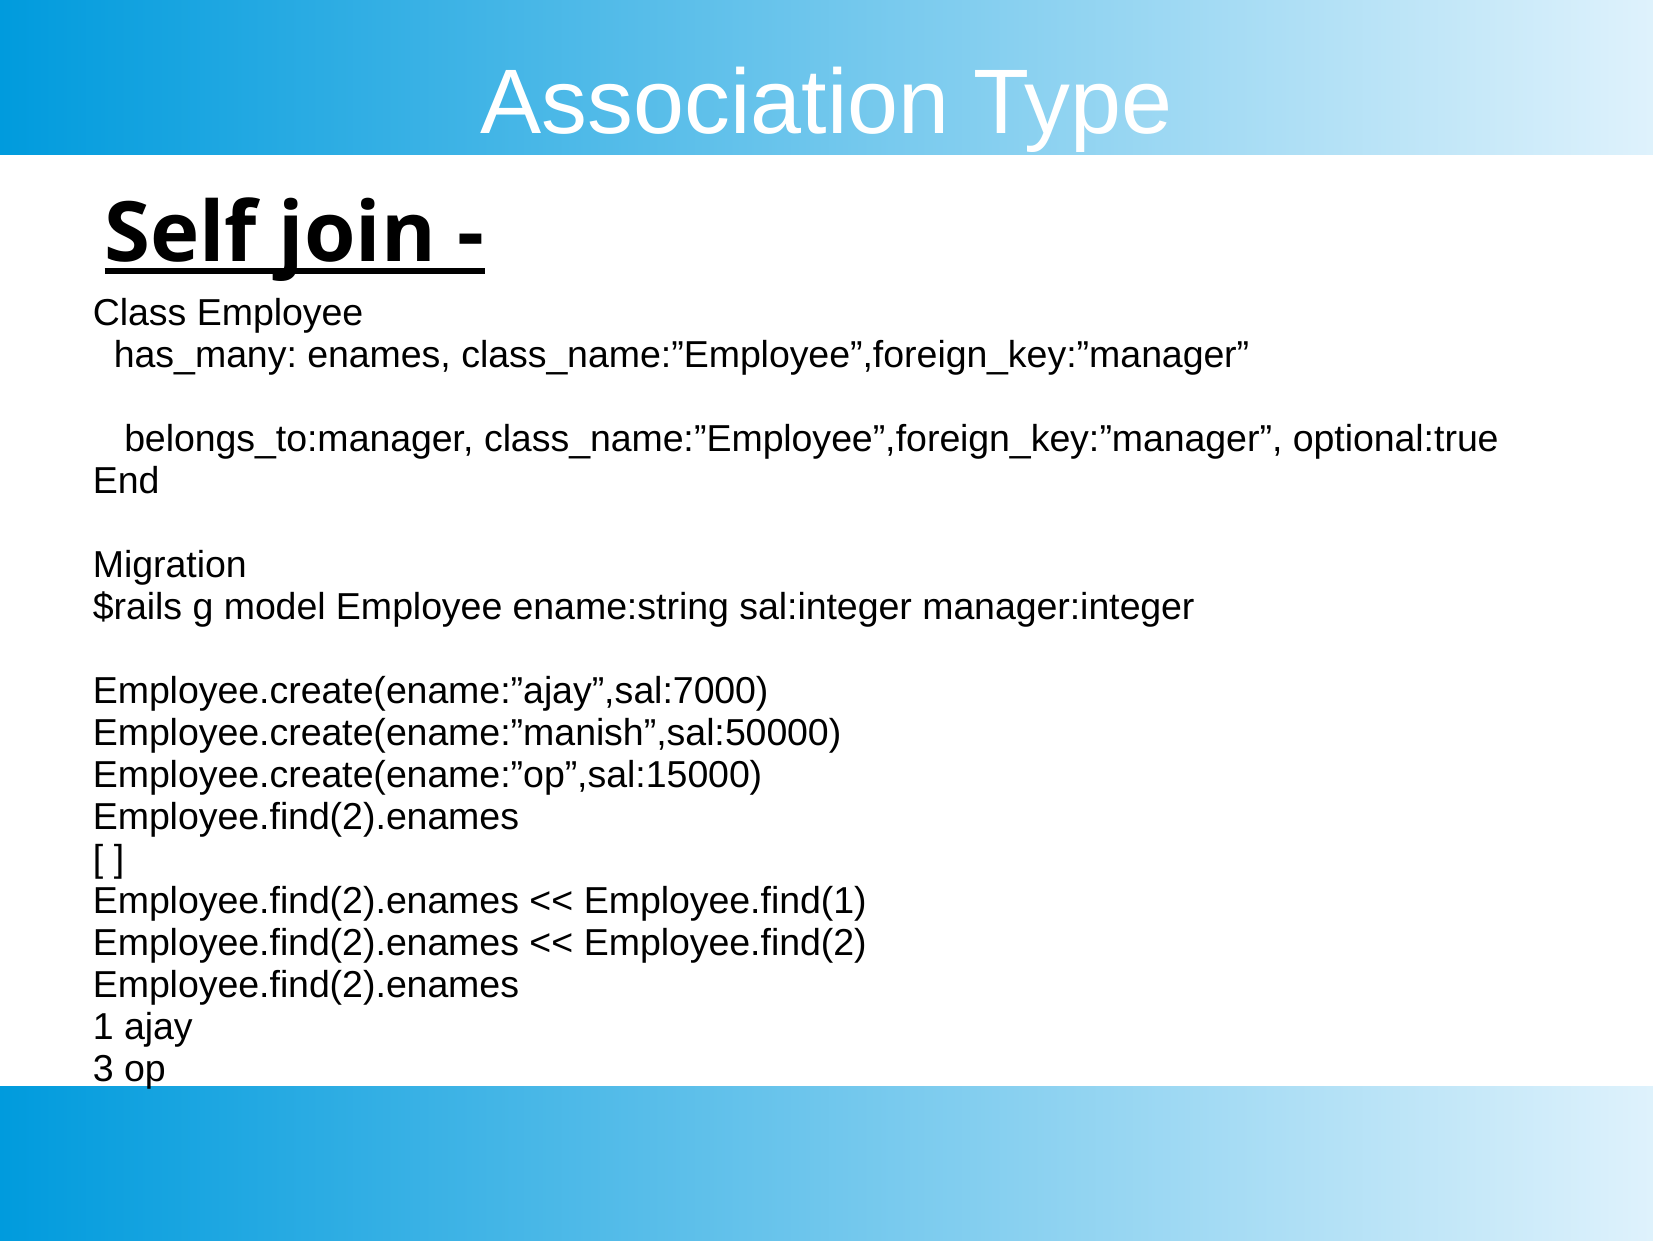

# Association Type
Self join -
Class Employee
 has_many: enames, class_name:”Employee”,foreign_key:”manager”
 belongs_to:manager, class_name:”Employee”,foreign_key:”manager”, optional:true
End
Migration
$rails g model Employee ename:string sal:integer manager:integer
Employee.create(ename:”ajay”,sal:7000)
Employee.create(ename:”manish”,sal:50000)
Employee.create(ename:”op”,sal:15000)
Employee.find(2).enames
[ ]
Employee.find(2).enames << Employee.find(1)
Employee.find(2).enames << Employee.find(2)
Employee.find(2).enames
1 ajay
3 op